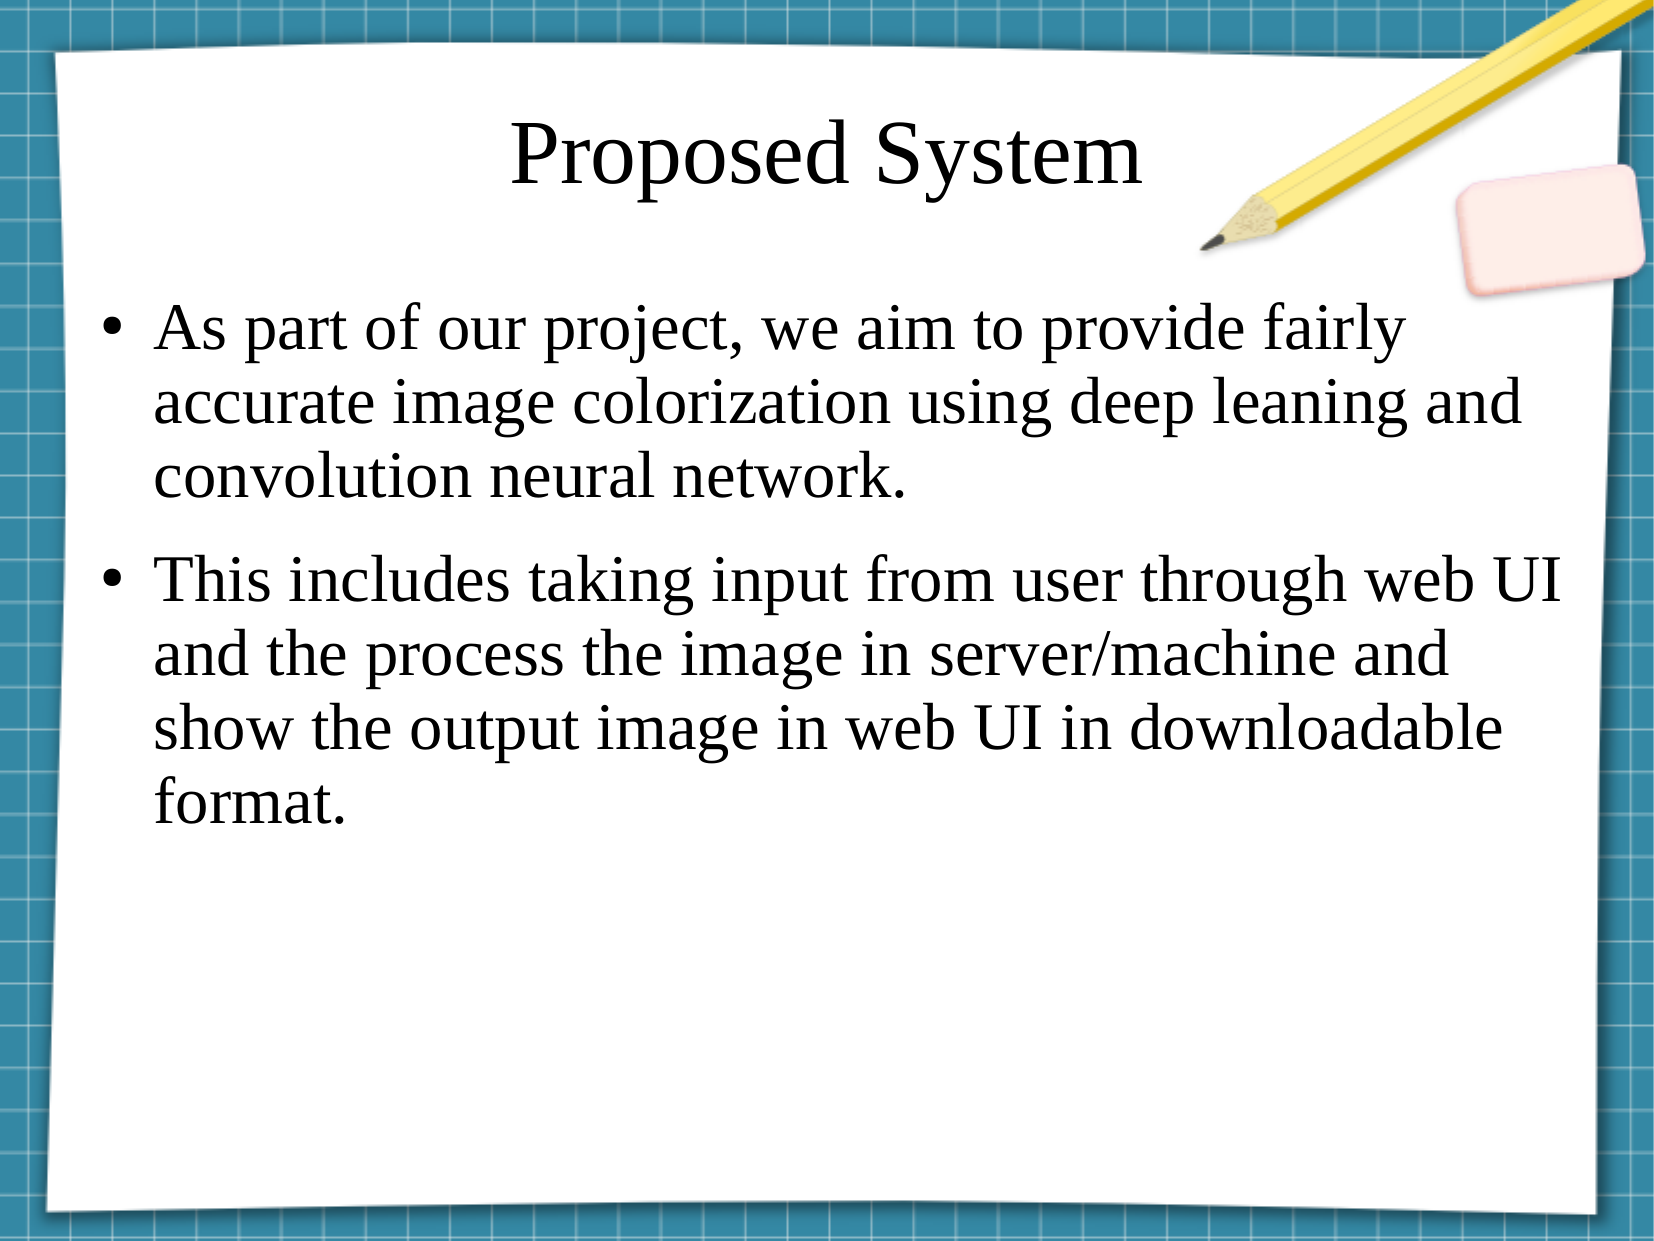

# Proposed System
As part of our project, we aim to provide fairly accurate image colorization using deep leaning and convolution neural network.
This includes taking input from user through web UI and the process the image in server/machine and show the output image in web UI in downloadable format.